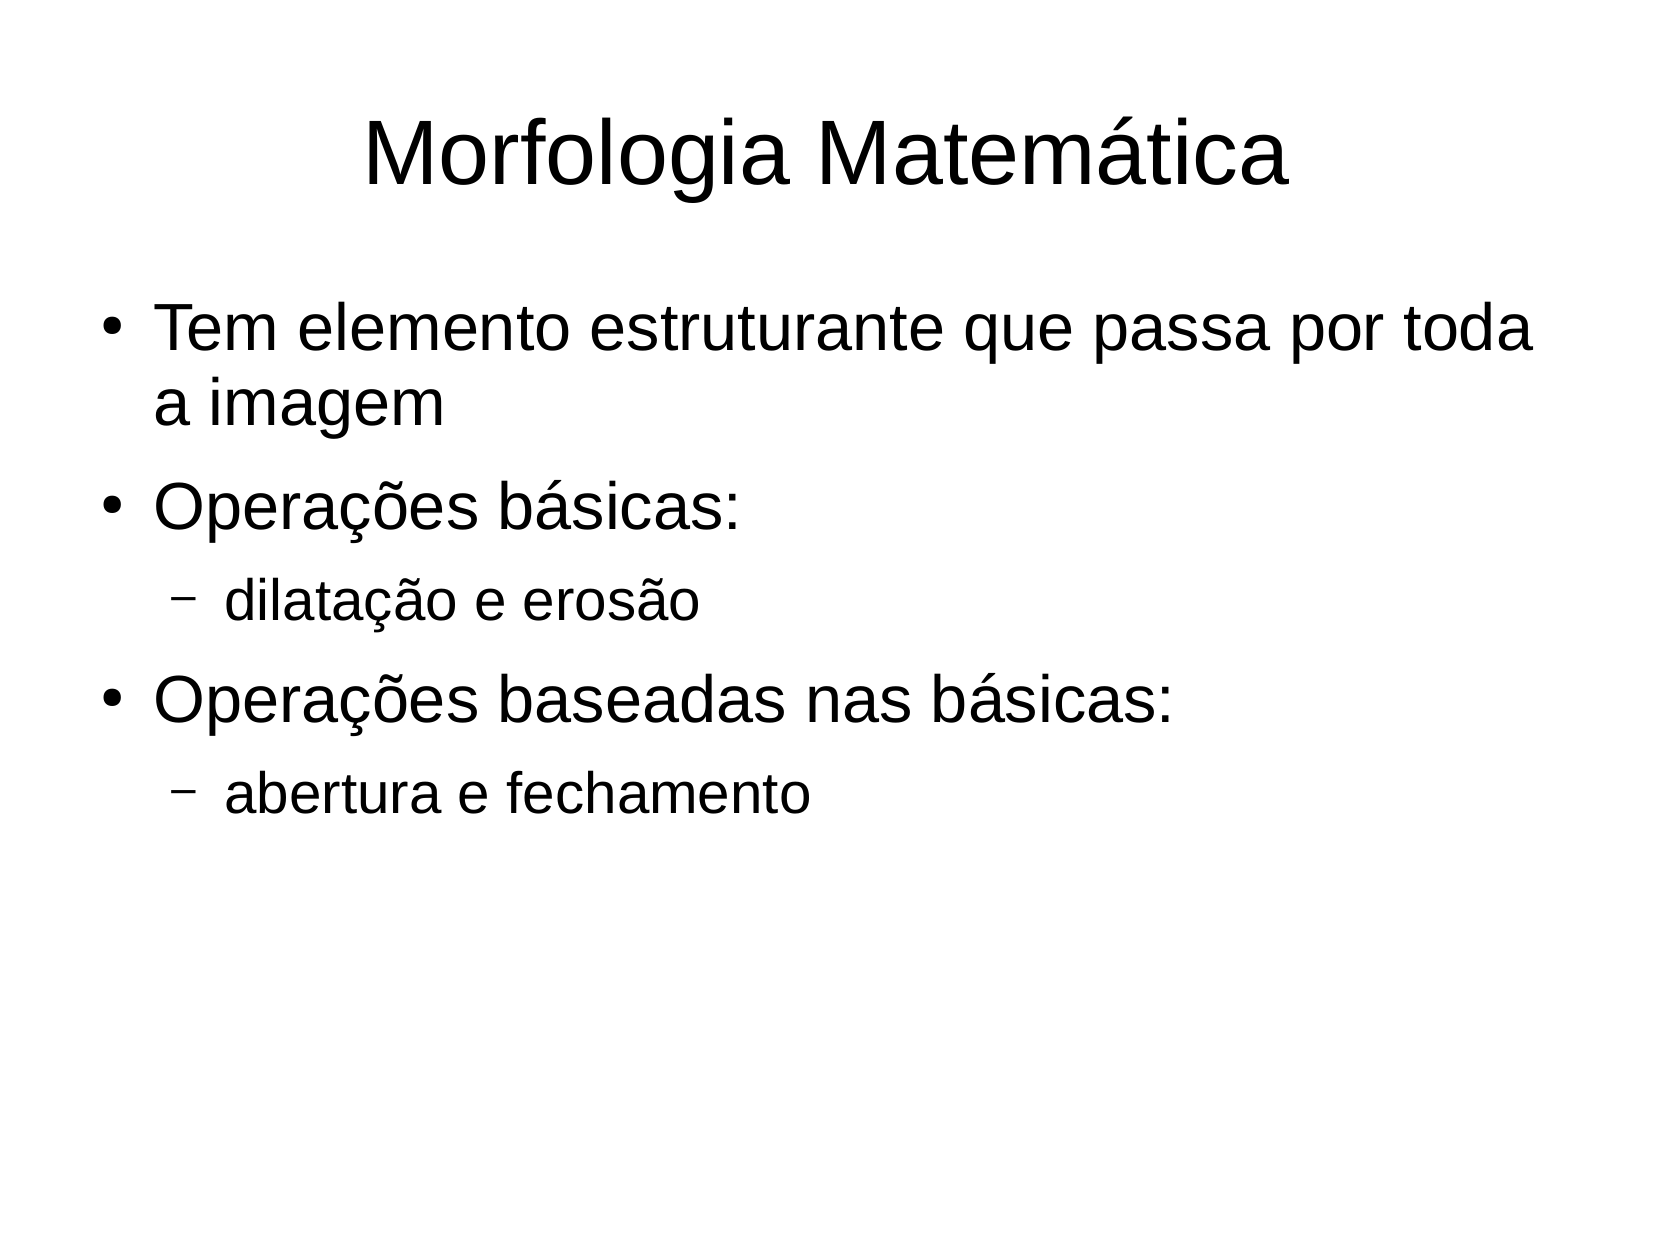

# Morfologia Matemática
Tem elemento estruturante que passa por toda a imagem
Operações básicas:
dilatação e erosão
Operações baseadas nas básicas:
abertura e fechamento